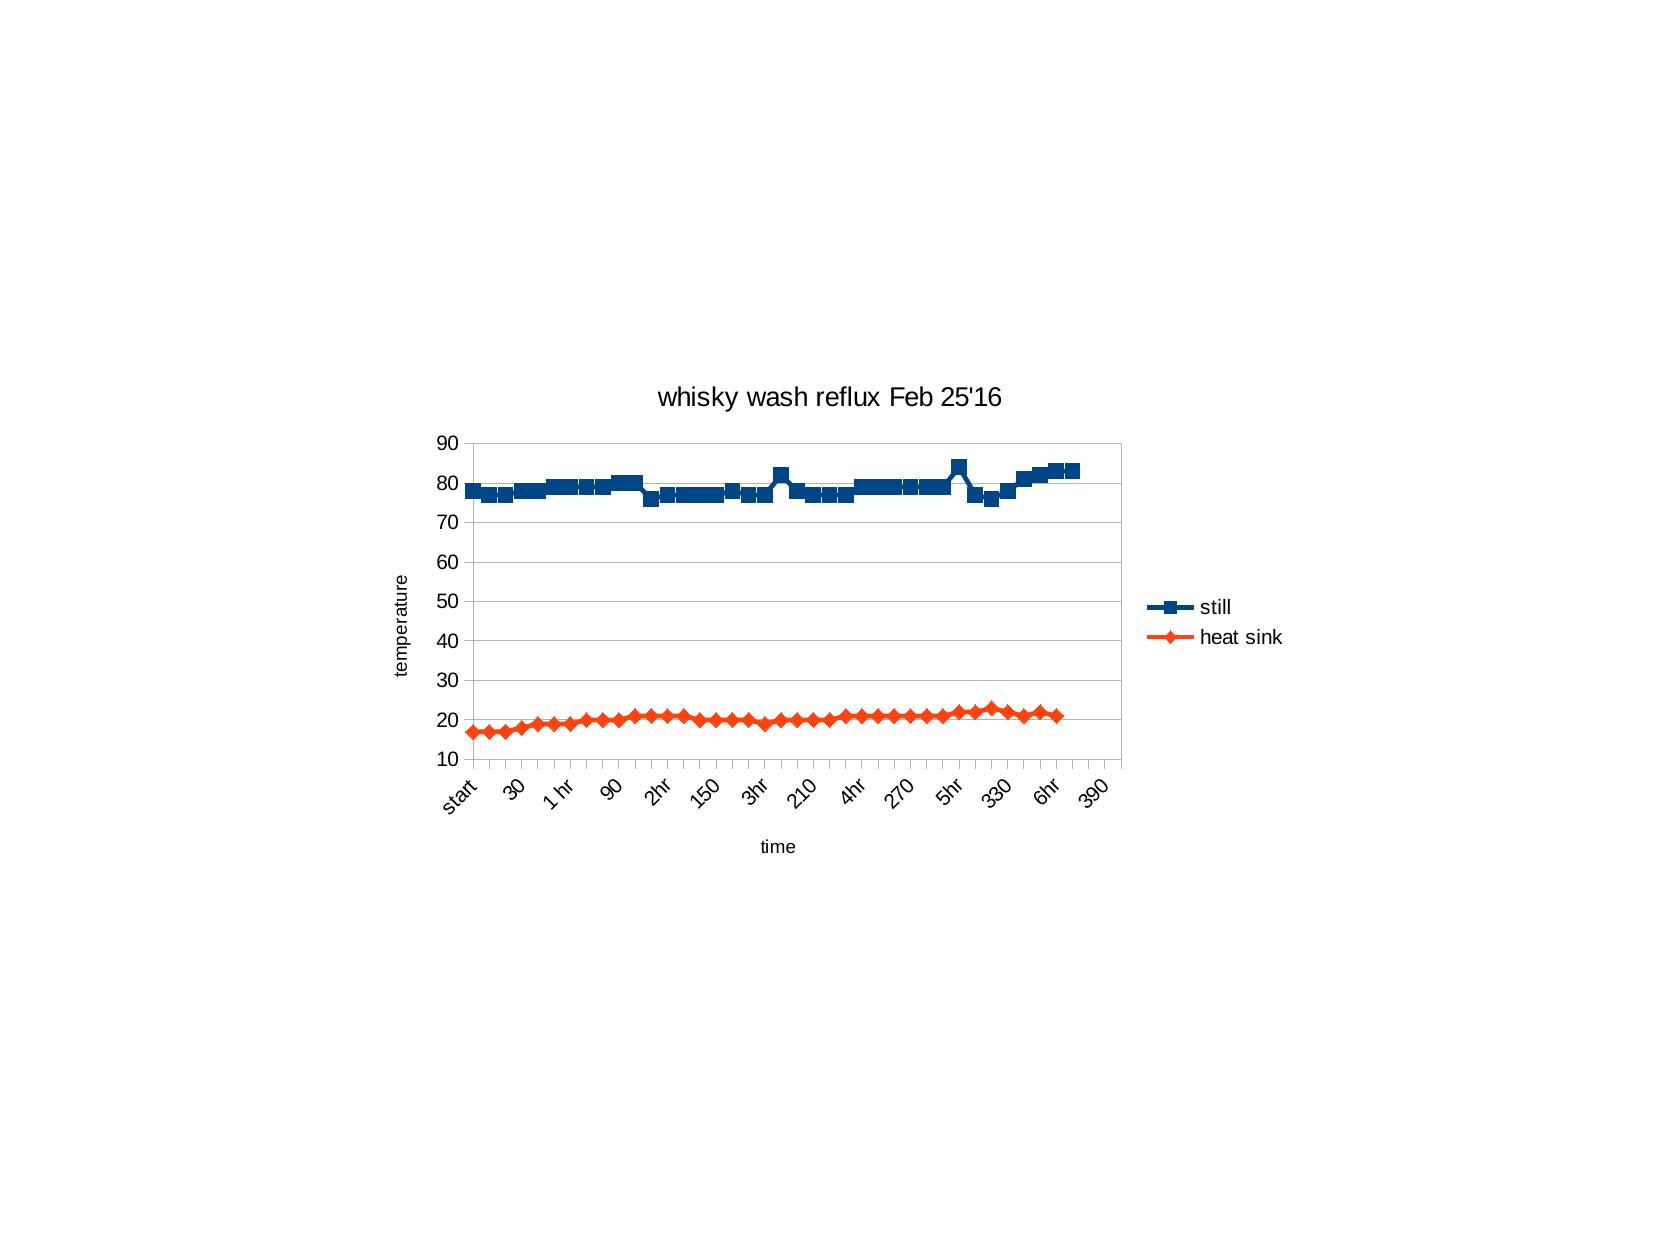

### Chart: whisky wash reflux Feb 25'16
| Category | still | heat sink |
|---|---|---|
| start | 78.0 | 17.0 |
| 10 | 77.0 | 17.0 |
| 20 | 77.0 | 17.0 |
| 30 | 78.0 | 18.0 |
| 40 | 78.0 | 19.0 |
| 50 | 79.0 | 19.0 |
| 1 hr | 79.0 | 19.0 |
| 70 | 79.0 | 20.0 |
| 80 | 79.0 | 20.0 |
| 90 | 80.0 | 20.0 |
| 100 | 80.0 | 21.0 |
| 110 | 76.0 | 21.0 |
| 2hr | 77.0 | 21.0 |
| 130 | 77.0 | 21.0 |
| 140 | 77.0 | 20.0 |
| 150 | 77.0 | 20.0 |
| 160 | 78.0 | 20.0 |
| 170 | 77.0 | 20.0 |
| 3hr | 77.0 | 19.0 |
| 190 | 82.0 | 20.0 |
| 200 | 78.0 | 20.0 |
| 210 | 77.0 | 20.0 |
| 220 | 77.0 | 20.0 |
| 230 | 77.0 | 21.0 |
| 4hr | 79.0 | 21.0 |
| 250 | 79.0 | 21.0 |
| 260 | 79.0 | 21.0 |
| 270 | 79.0 | 21.0 |
| 280 | 79.0 | 21.0 |
| 290 | 79.0 | 21.0 |
| 5hr | 84.0 | 22.0 |
| 310 | 77.0 | 22.0 |
| 320 | 76.0 | 23.0 |
| 330 | 78.0 | 22.0 |
| 340 | 81.0 | 21.0 |
| 350 | 82.0 | 22.0 |
| 6hr | 83.0 | 21.0 |
| 370 | 83.0 | None |
| 380 | None | None |
| 390 | None | None |
| 400 | None | None |